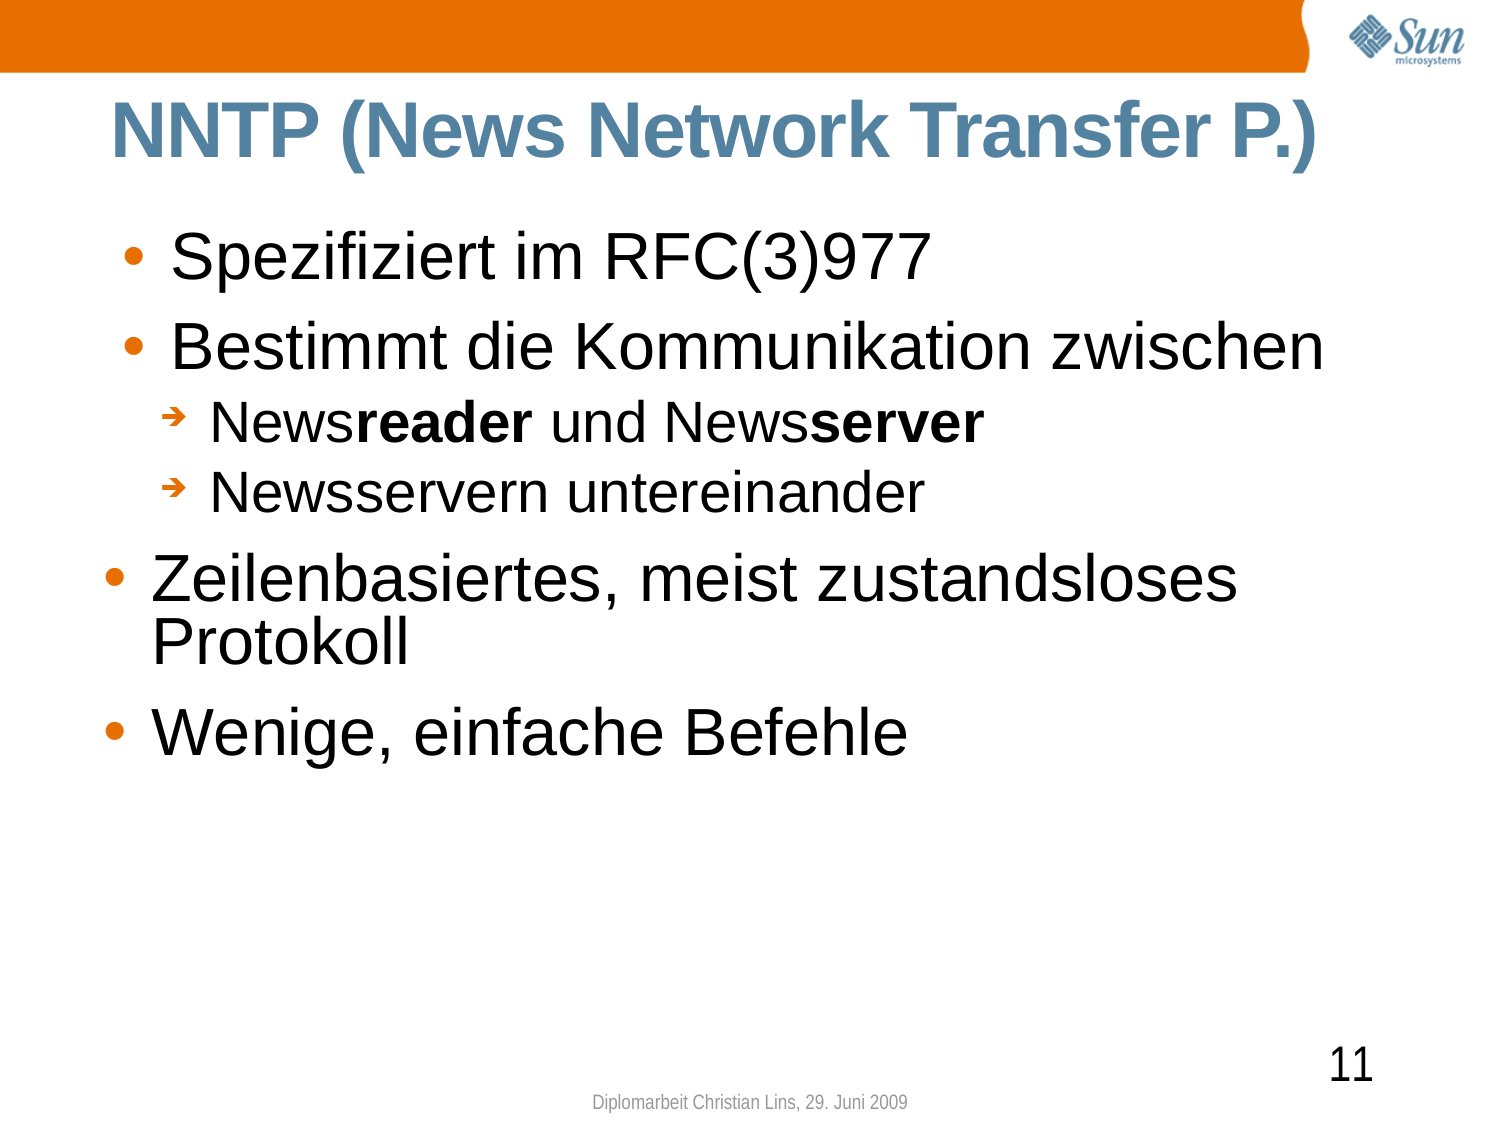

# NNTP (News Network Transfer P.)
Spezifiziert im RFC(3)977
Bestimmt die Kommunikation zwischen
Newsreader und Newsserver
Newsservern untereinander
Zeilenbasiertes, meist zustandsloses Protokoll
Wenige, einfache Befehle